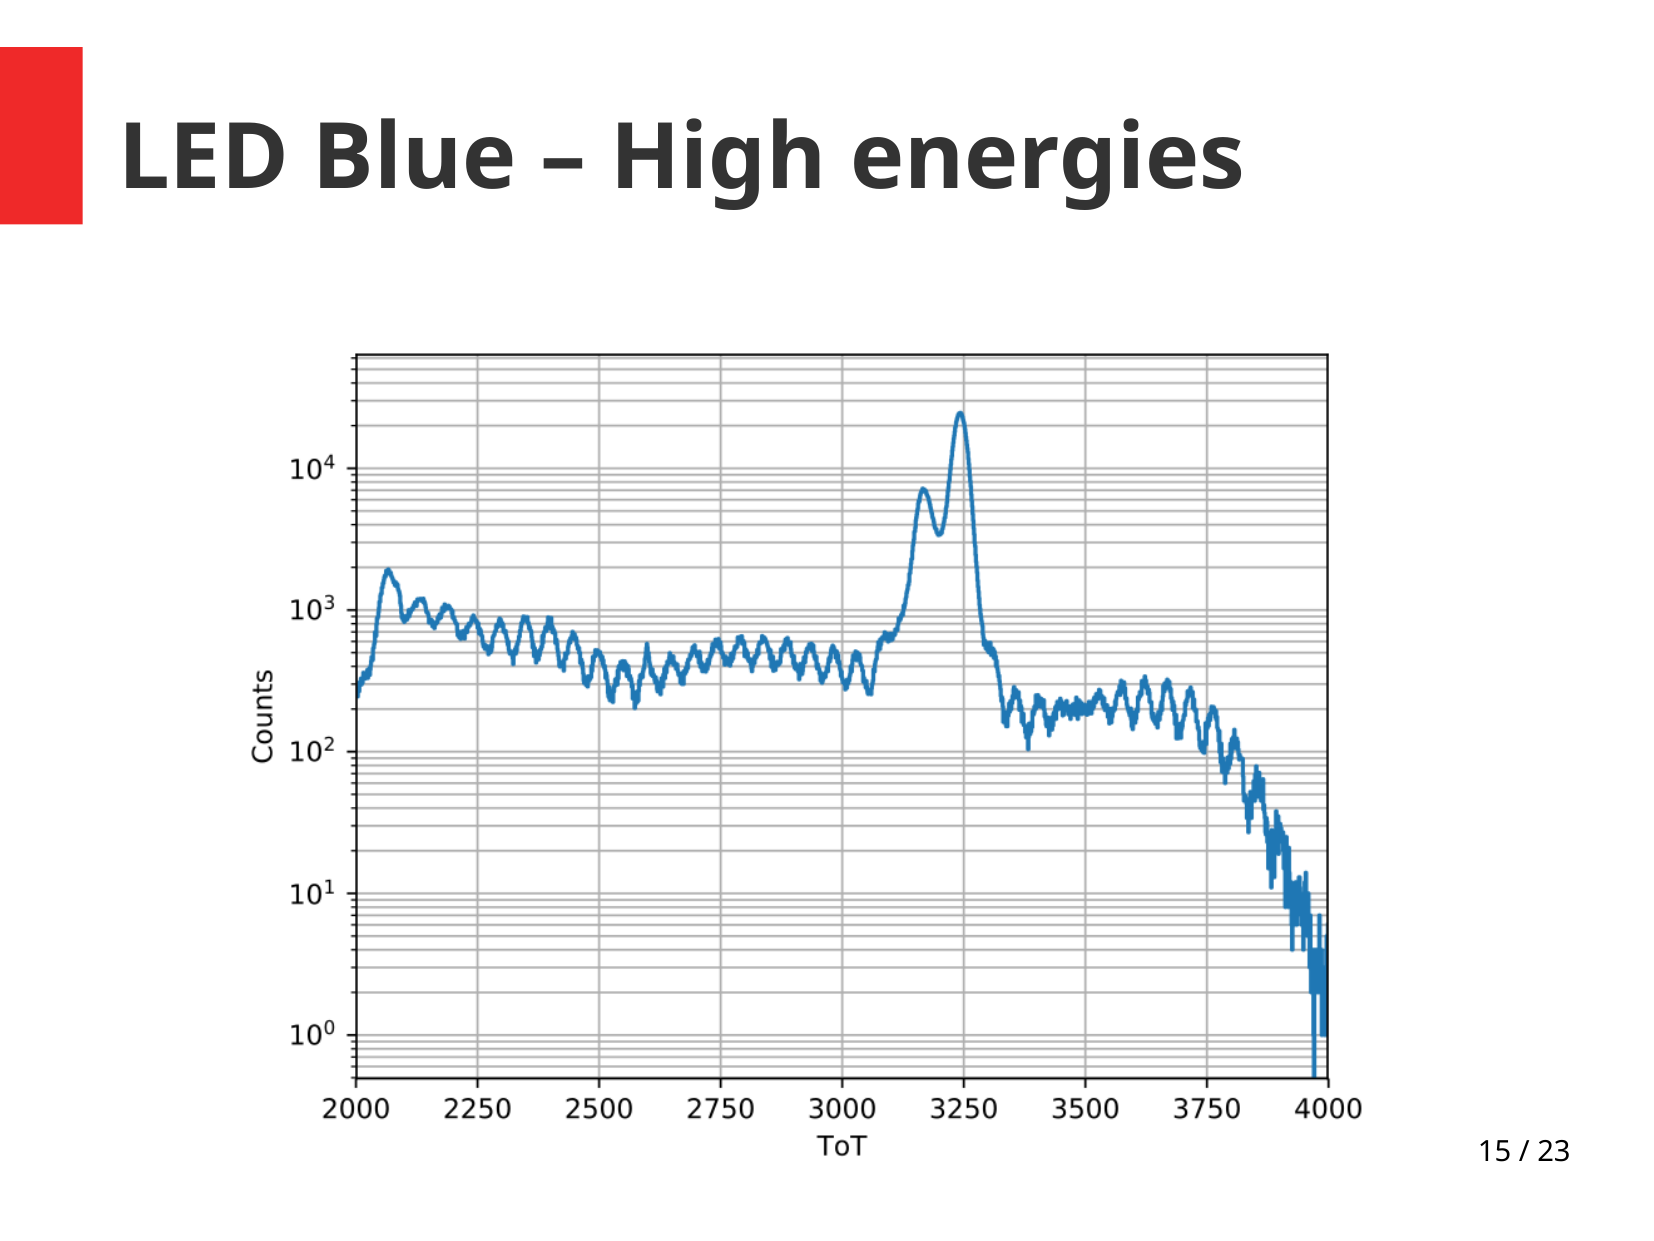

# LED Blue – High energies
15